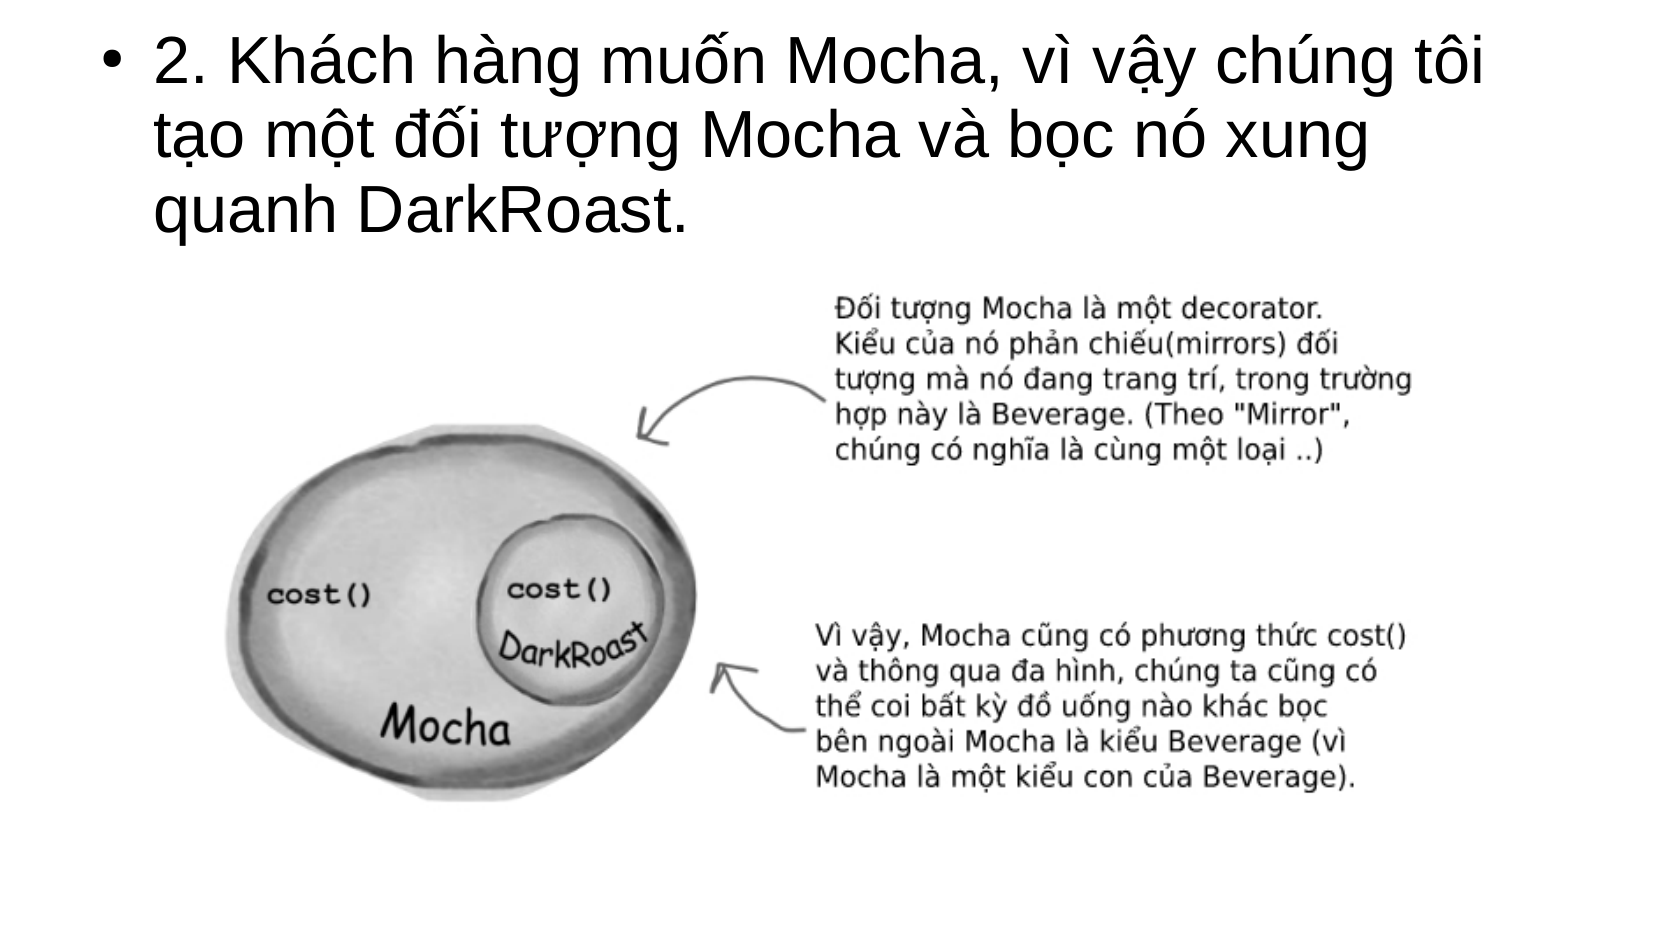

# 2. Khách hàng muốn Mocha, vì vậy chúng tôi tạo một đối tượng Mocha và bọc nó xung quanh DarkRoast.